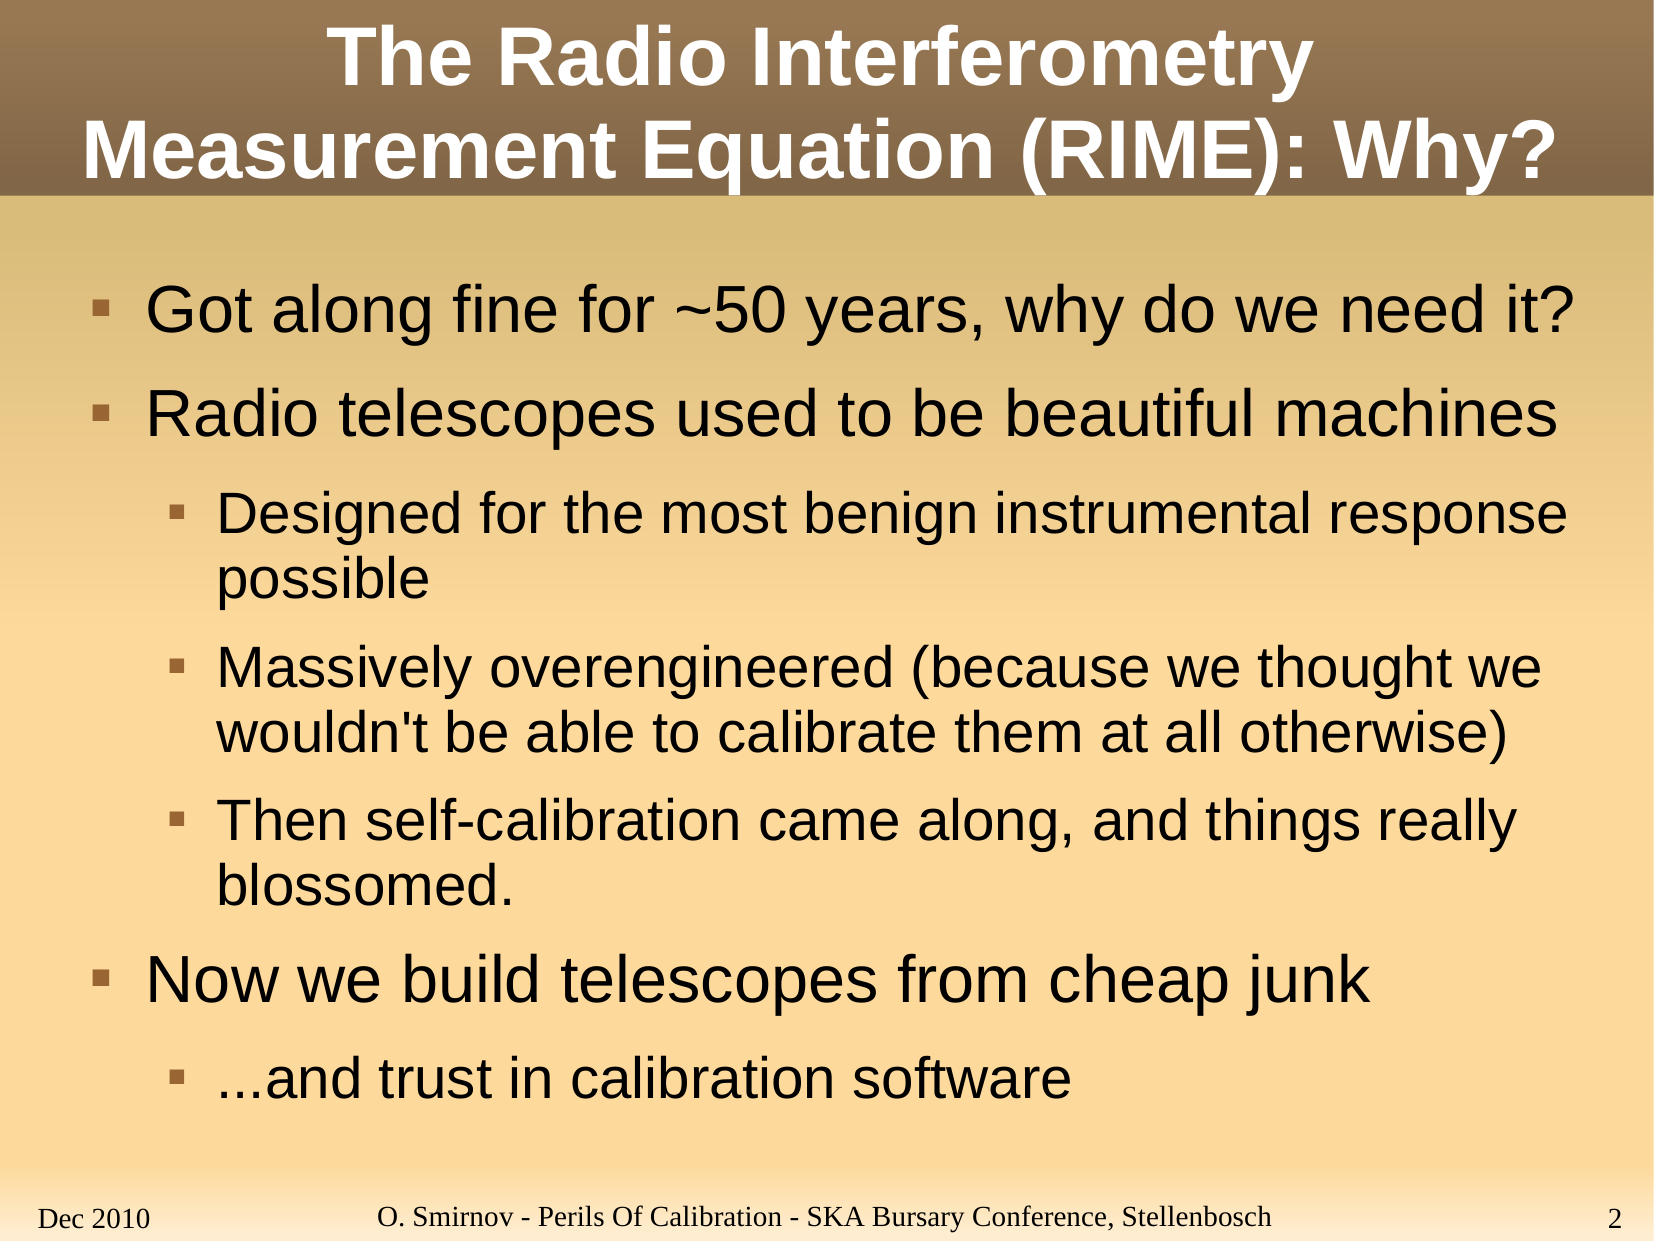

# The Radio Interferometry Measurement Equation (RIME): Why?
Got along fine for ~50 years, why do we need it?
Radio telescopes used to be beautiful machines
Designed for the most benign instrumental response possible
Massively overengineered (because we thought we wouldn't be able to calibrate them at all otherwise)
Then self-calibration came along, and things really blossomed.
Now we build telescopes from cheap junk
...and trust in calibration software
O. Smirnov - Perils Of Calibration - SKA Bursary Conference, Stellenbosch
Dec 2010
2